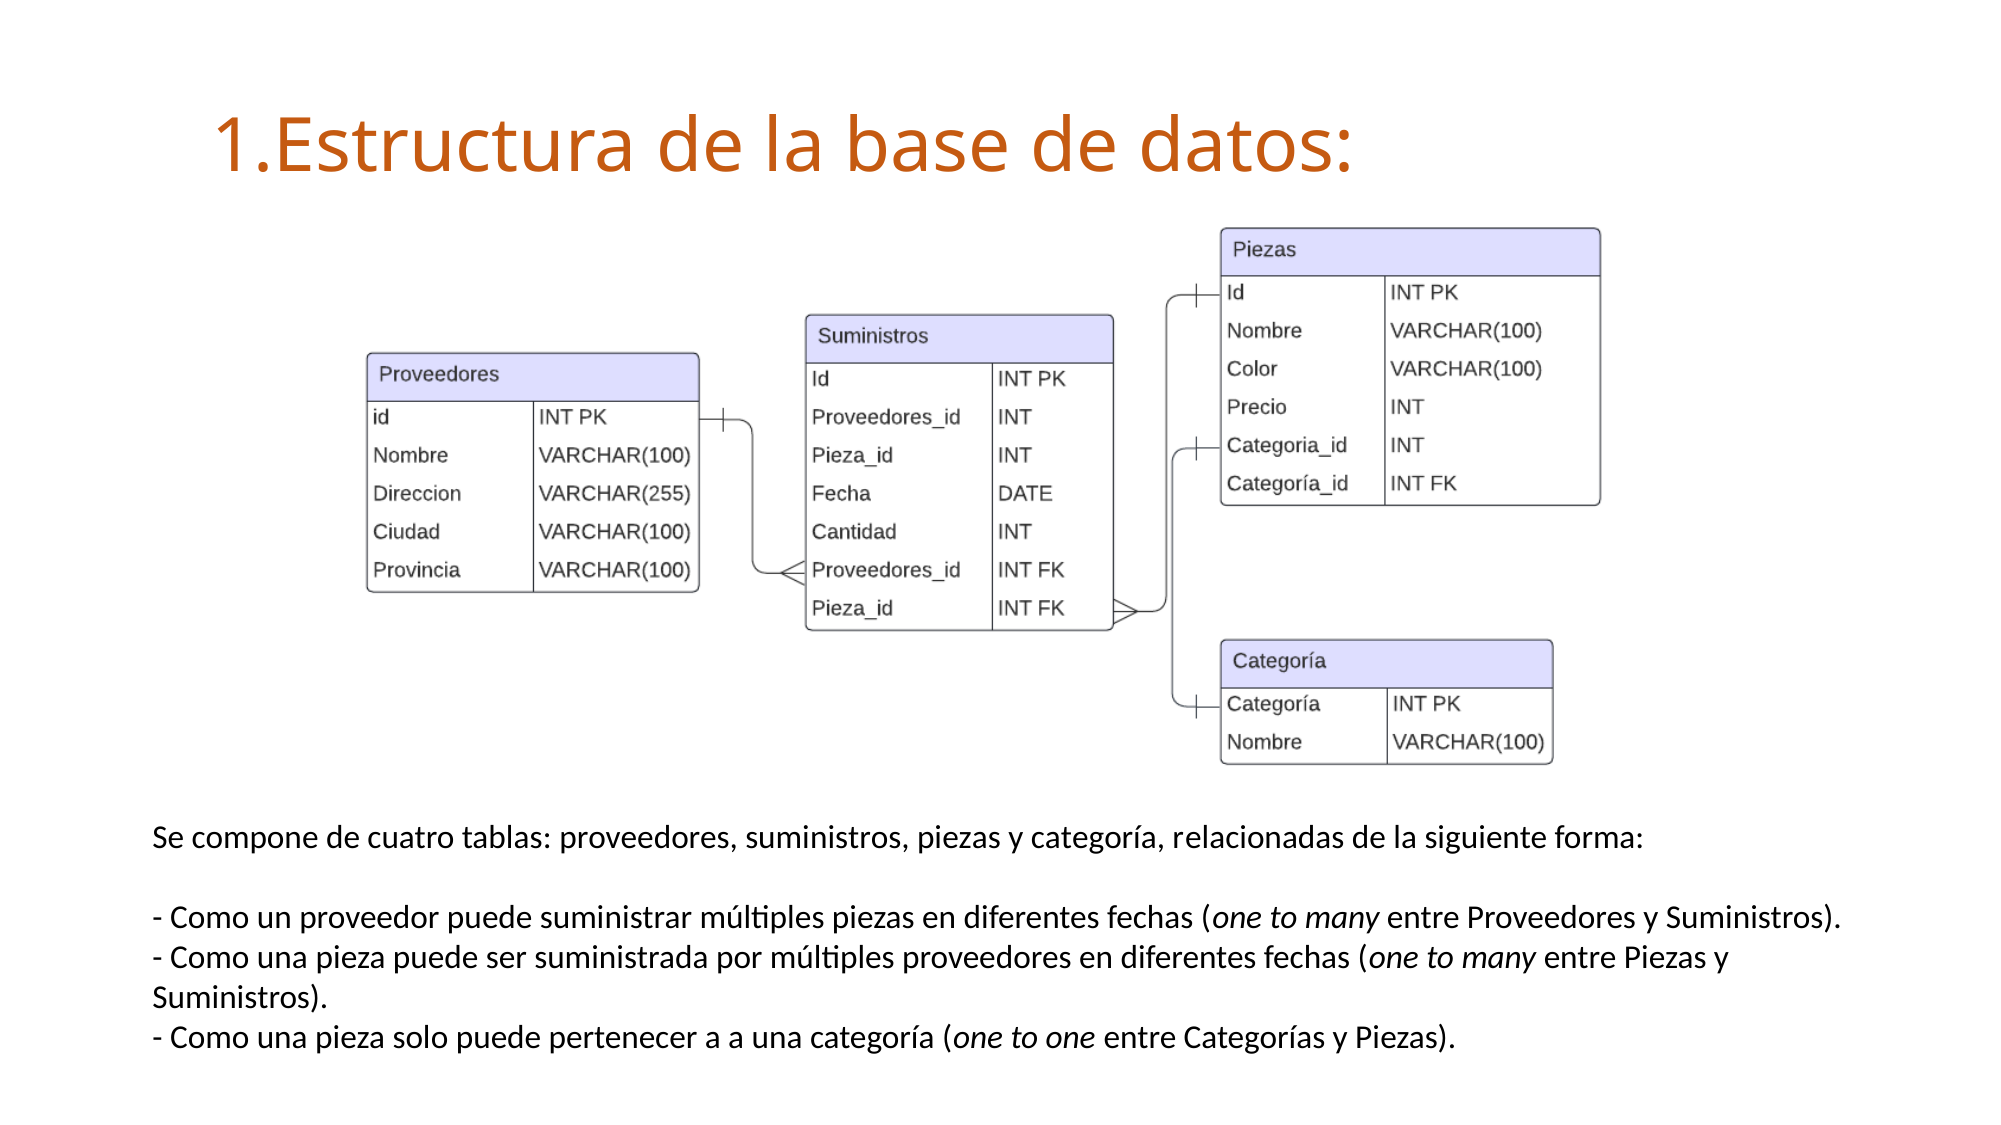

# 1.Estructura de la base de datos:
Se compone de cuatro tablas: proveedores, suministros, piezas y categoría, relacionadas de la siguiente forma:
- Como un proveedor puede suministrar múltiples piezas en diferentes fechas (one to many entre Proveedores y Suministros).
- Como una pieza puede ser suministrada por múltiples proveedores en diferentes fechas (one to many entre Piezas y Suministros).
- Como una pieza solo puede pertenecer a a una categoría (one to one entre Categorías y Piezas).